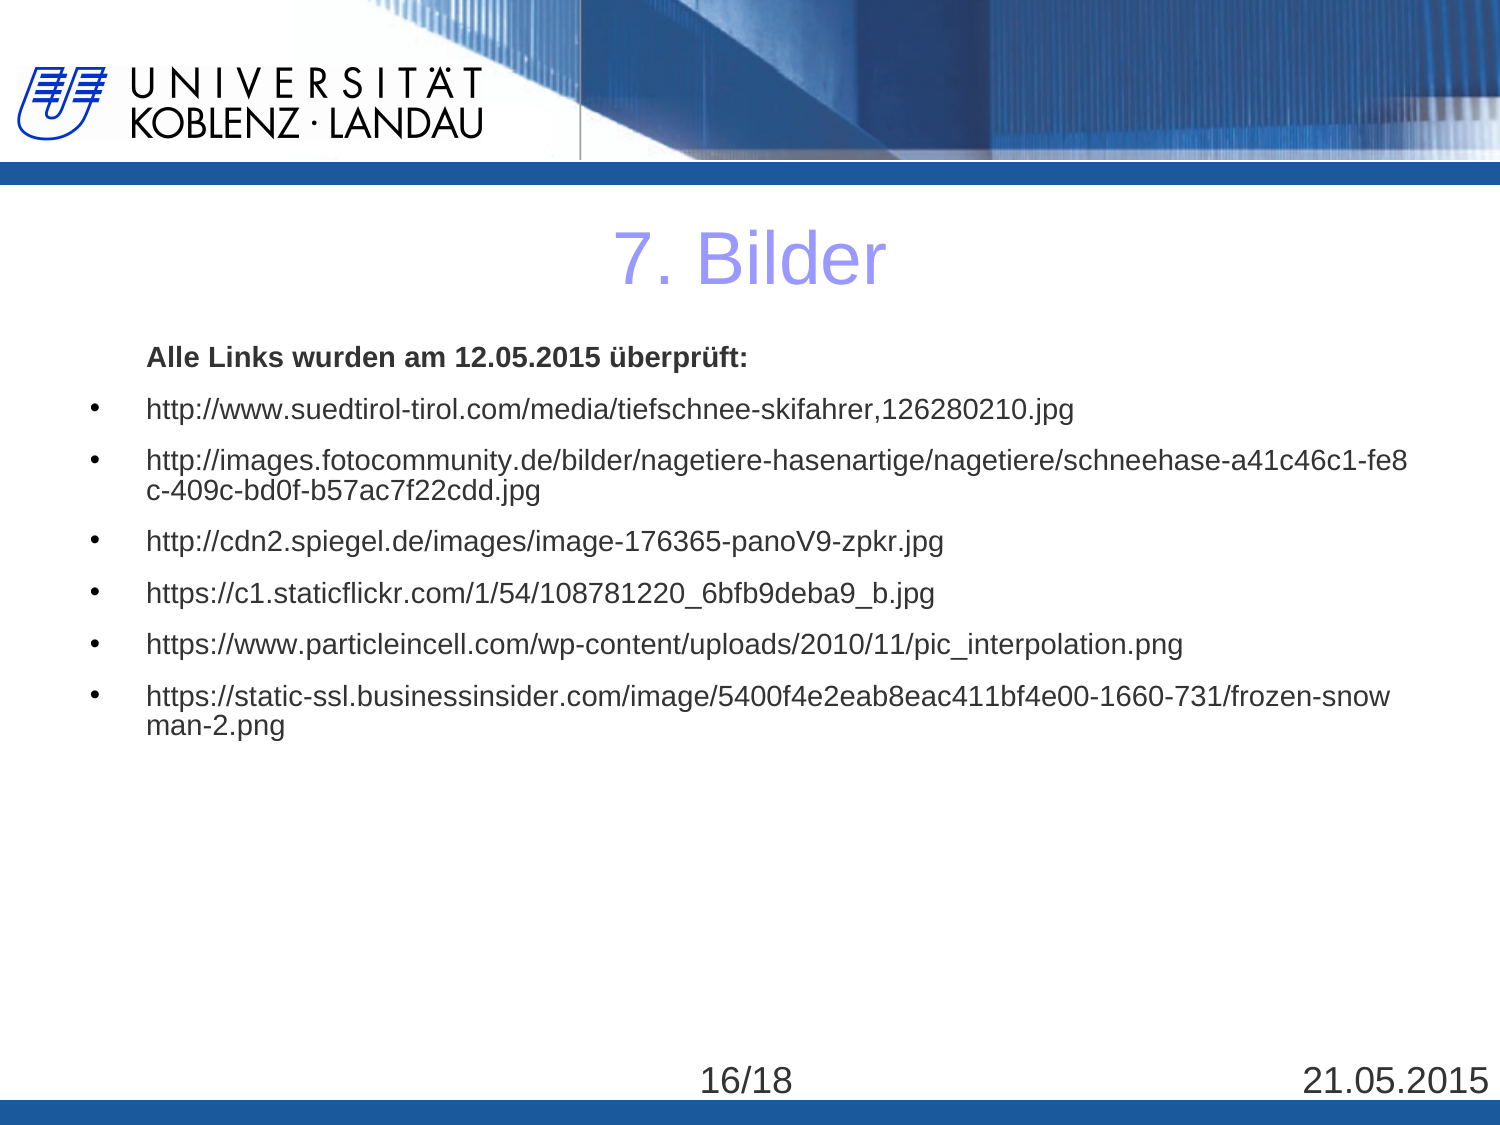

# 7. Bilder
Alle Links wurden am 12.05.2015 überprüft:
http://www.suedtirol-tirol.com/media/tiefschnee-skifahrer,126280210.jpg
http://images.fotocommunity.de/bilder/nagetiere-hasenartige/nagetiere/schneehase-a41c46c1-fe8c-409c-bd0f-b57ac7f22cdd.jpg
http://cdn2.spiegel.de/images/image-176365-panoV9-zpkr.jpg
https://c1.staticflickr.com/1/54/108781220_6bfb9deba9_b.jpg
https://www.particleincell.com/wp-content/uploads/2010/11/pic_interpolation.png
https://static-ssl.businessinsider.com/image/5400f4e2eab8eac411bf4e00-1660-731/frozen-snowman-2.png
21.05.2015